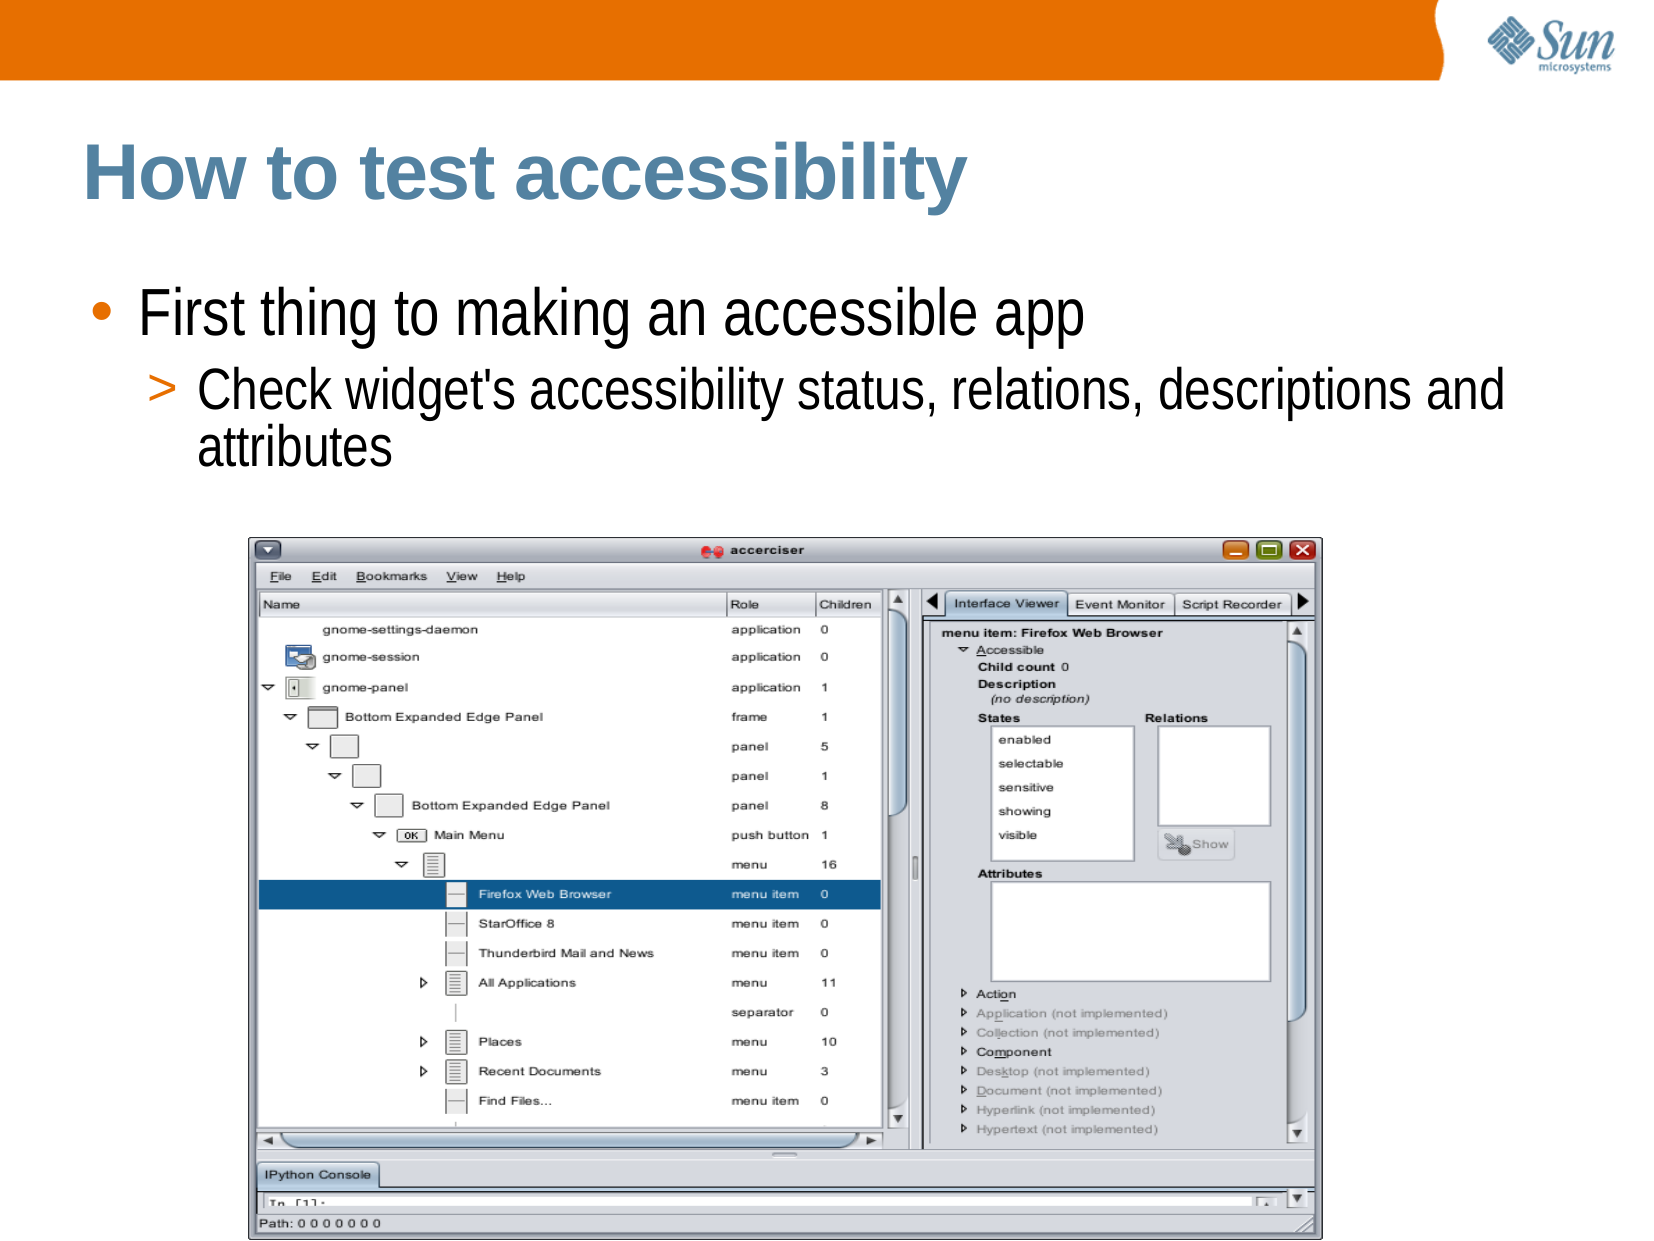

# How to test accessibility
First thing to making an accessible app
Check widget's accessibility status, relations, descriptions and attributes